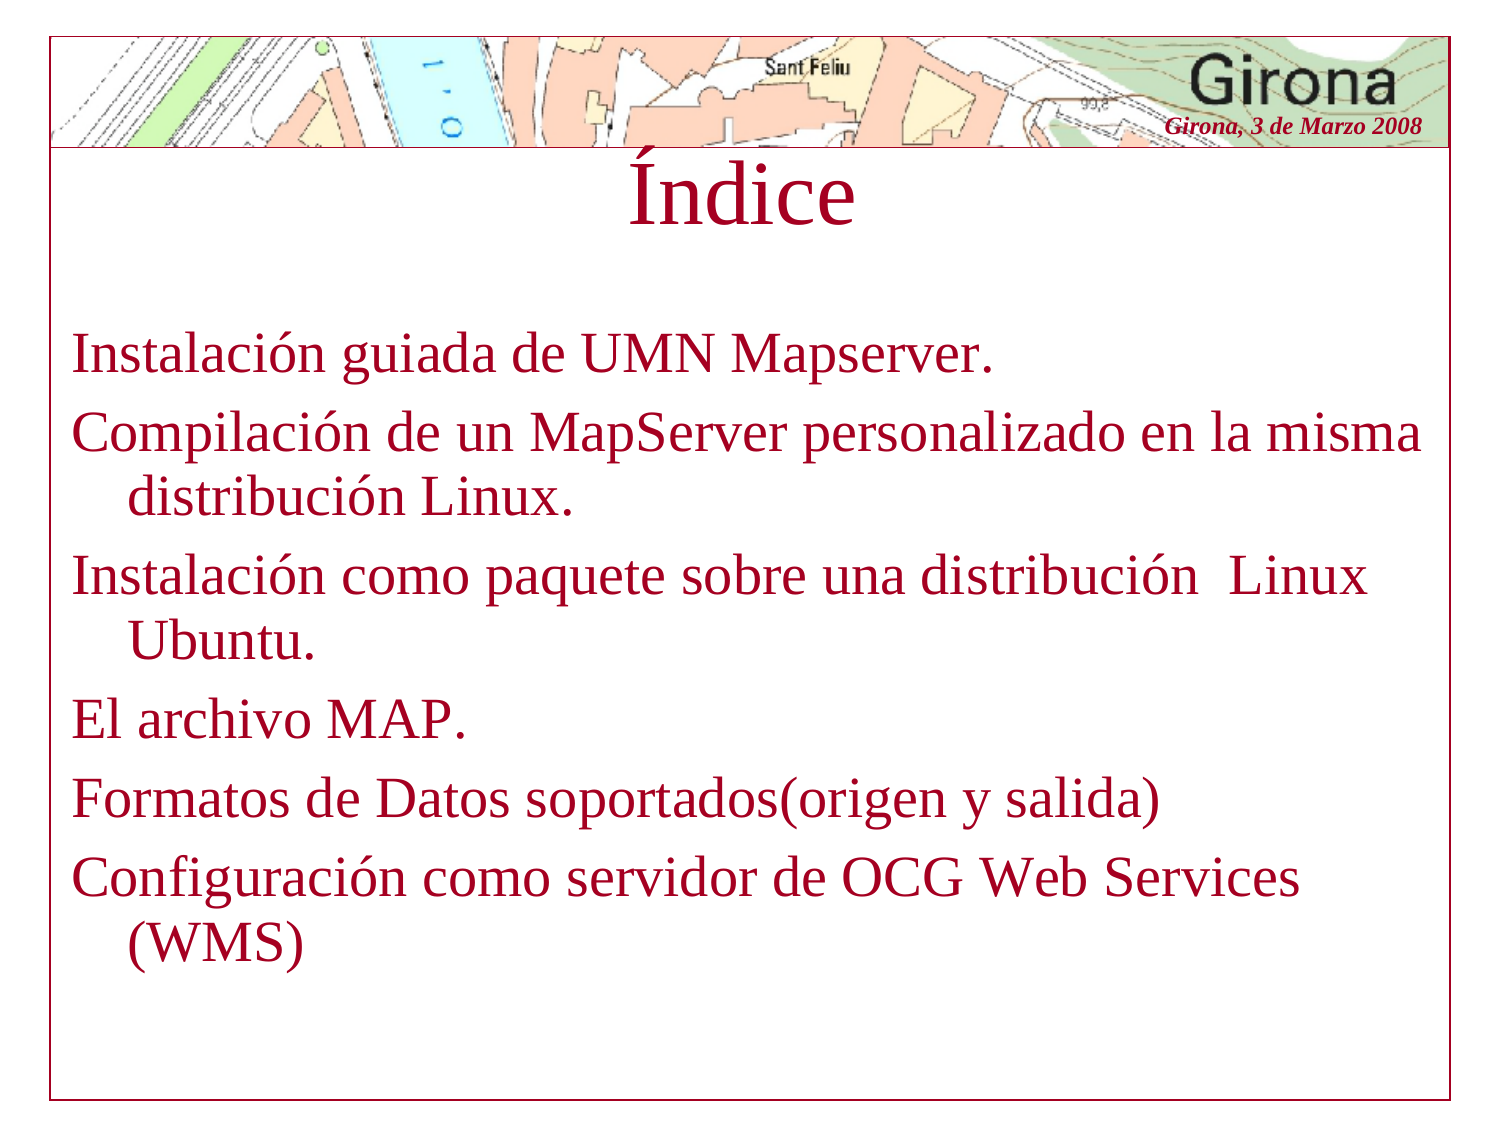

# Índice
Instalación guiada de UMN Mapserver.
Compilación de un MapServer personalizado en la misma distribución Linux.
Instalación como paquete sobre una distribución Linux Ubuntu.
El archivo MAP.
Formatos de Datos soportados(origen y salida)
Configuración como servidor de OCG Web Services (WMS)